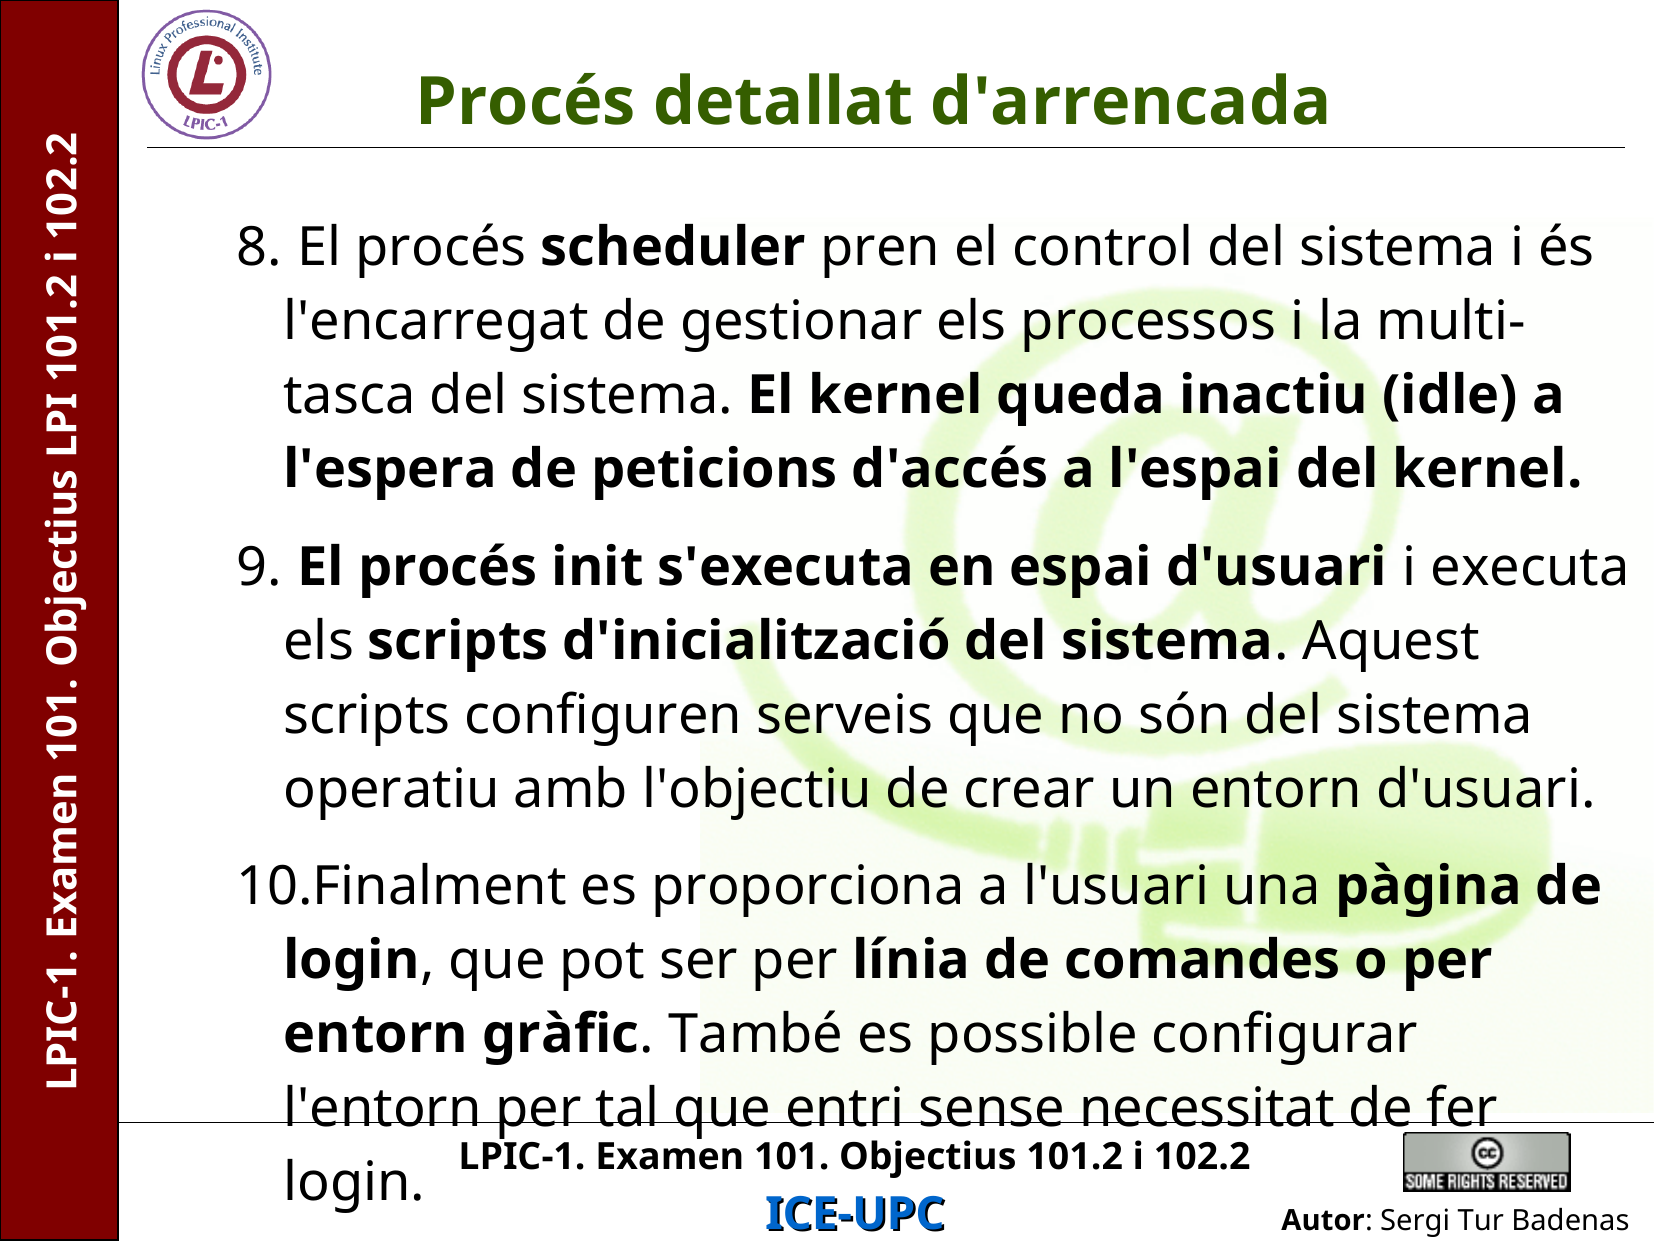

# Procés detallat d'arrencada
 El procés scheduler pren el control del sistema i és l'encarregat de gestionar els processos i la multi-tasca del sistema. El kernel queda inactiu (idle) a l'espera de peticions d'accés a l'espai del kernel.
 El procés init s'executa en espai d'usuari i executa els scripts d'inicialització del sistema. Aquest scripts configuren serveis que no són del sistema operatiu amb l'objectiu de crear un entorn d'usuari.
Finalment es proporciona a l'usuari una pàgina de login, que pot ser per línia de comandes o per entorn gràfic. També es possible configurar l'entorn per tal que entri sense necessitat de fer login.